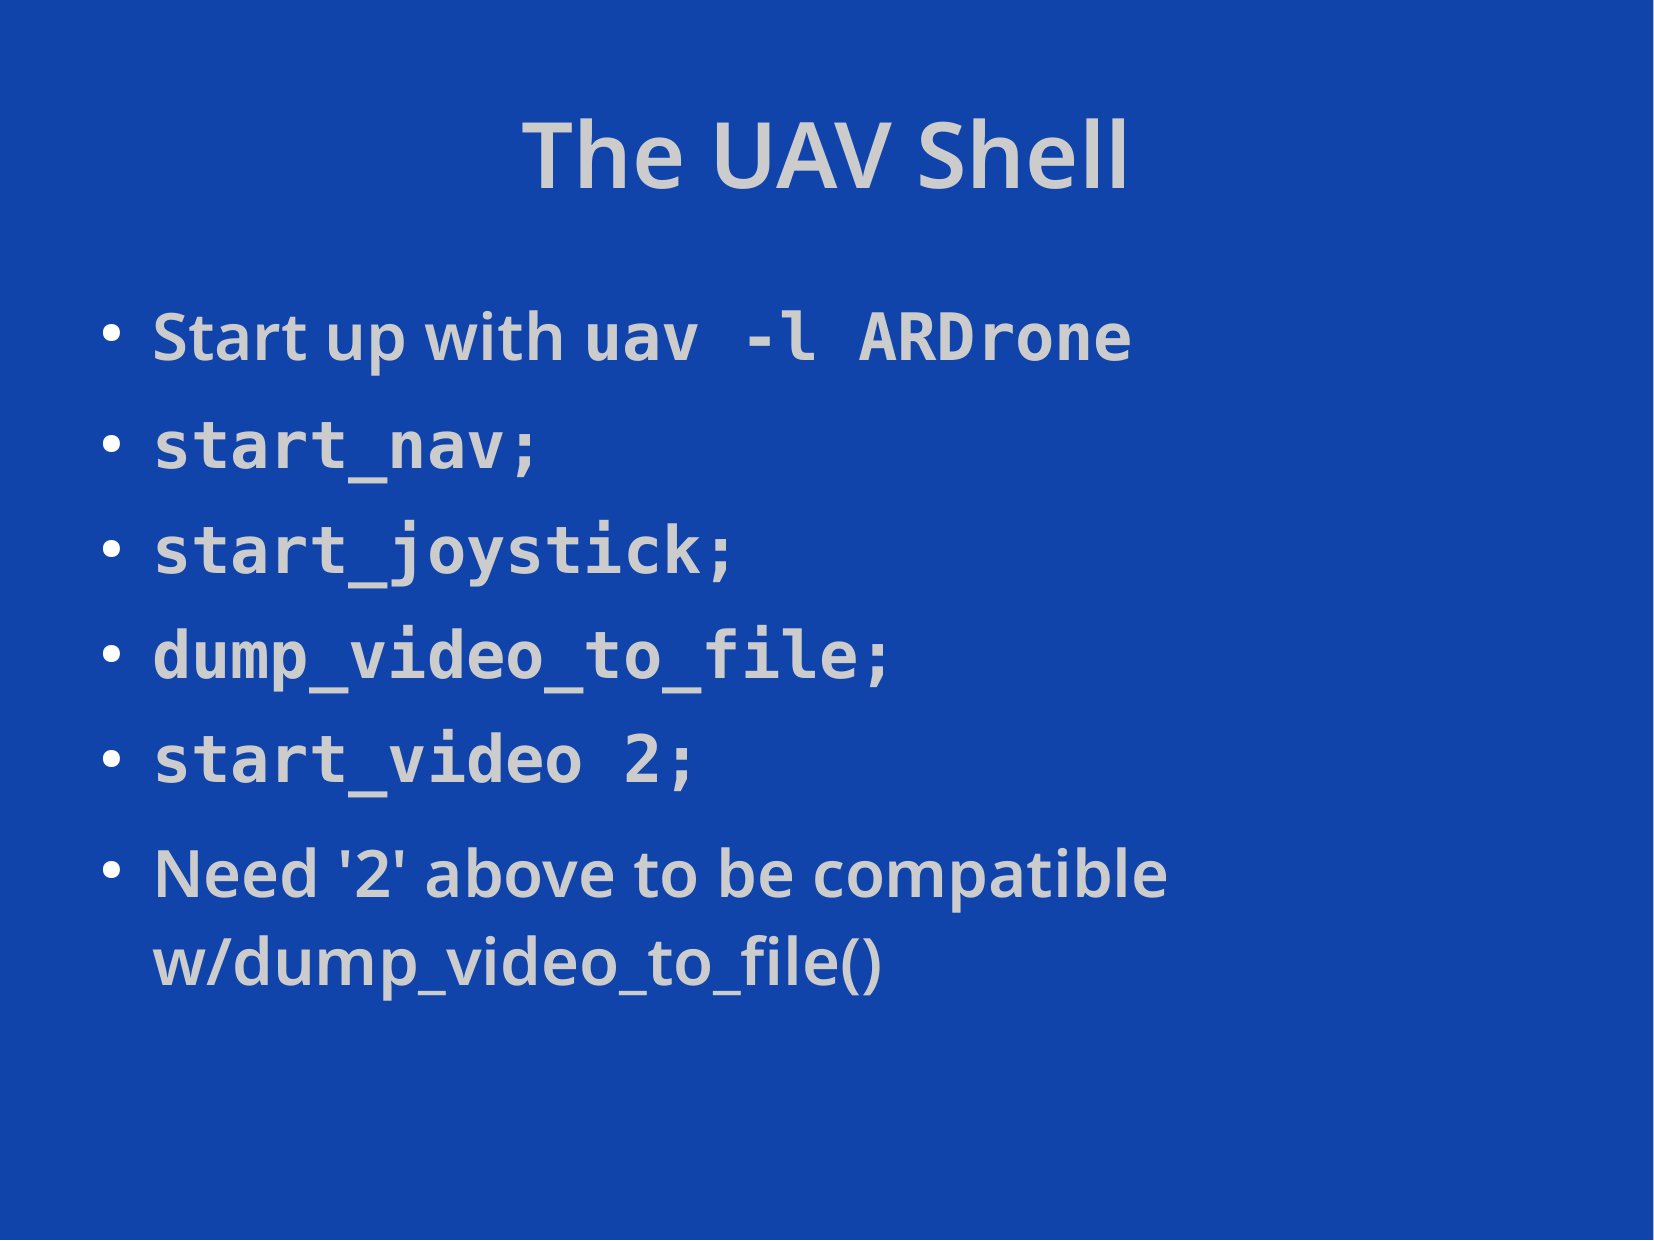

# The UAV Shell
Start up with uav -l ARDrone
start_nav;
start_joystick;
dump_video_to_file;
start_video 2;
Need '2' above to be compatible w/dump_video_to_file()